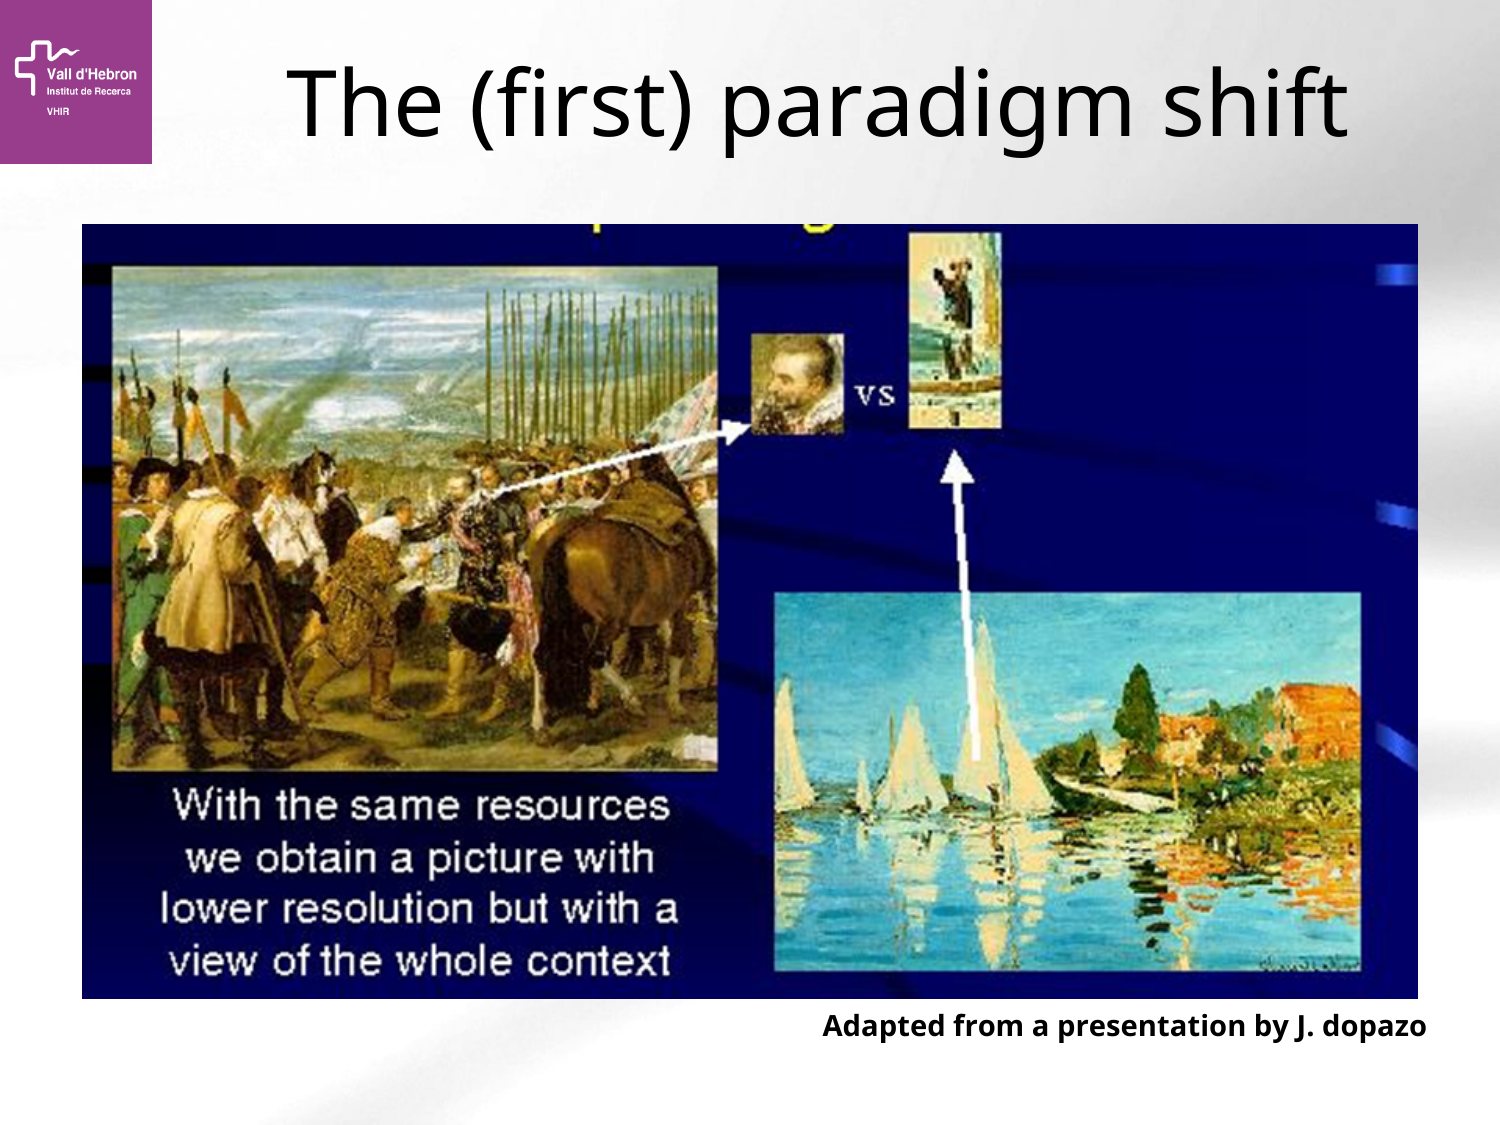

The (first) paradigm shift
Adapted from a presentation by J. dopazo